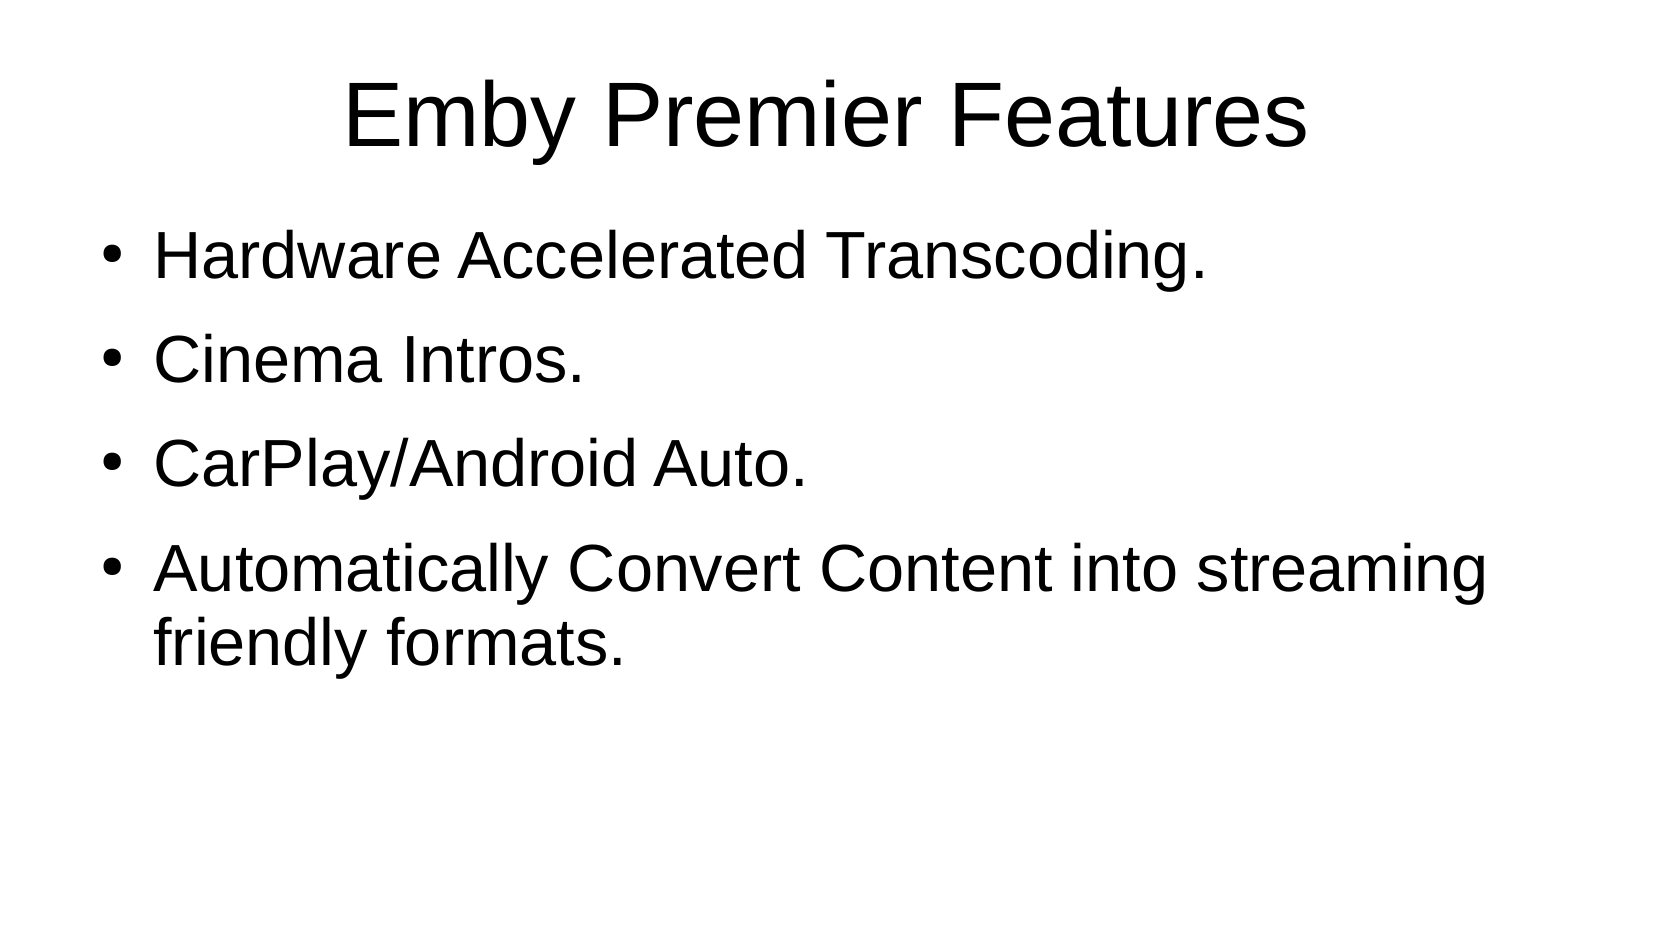

# Emby Premier Features
Hardware Accelerated Transcoding.
Cinema Intros.
CarPlay/Android Auto.
Automatically Convert Content into streaming friendly formats.